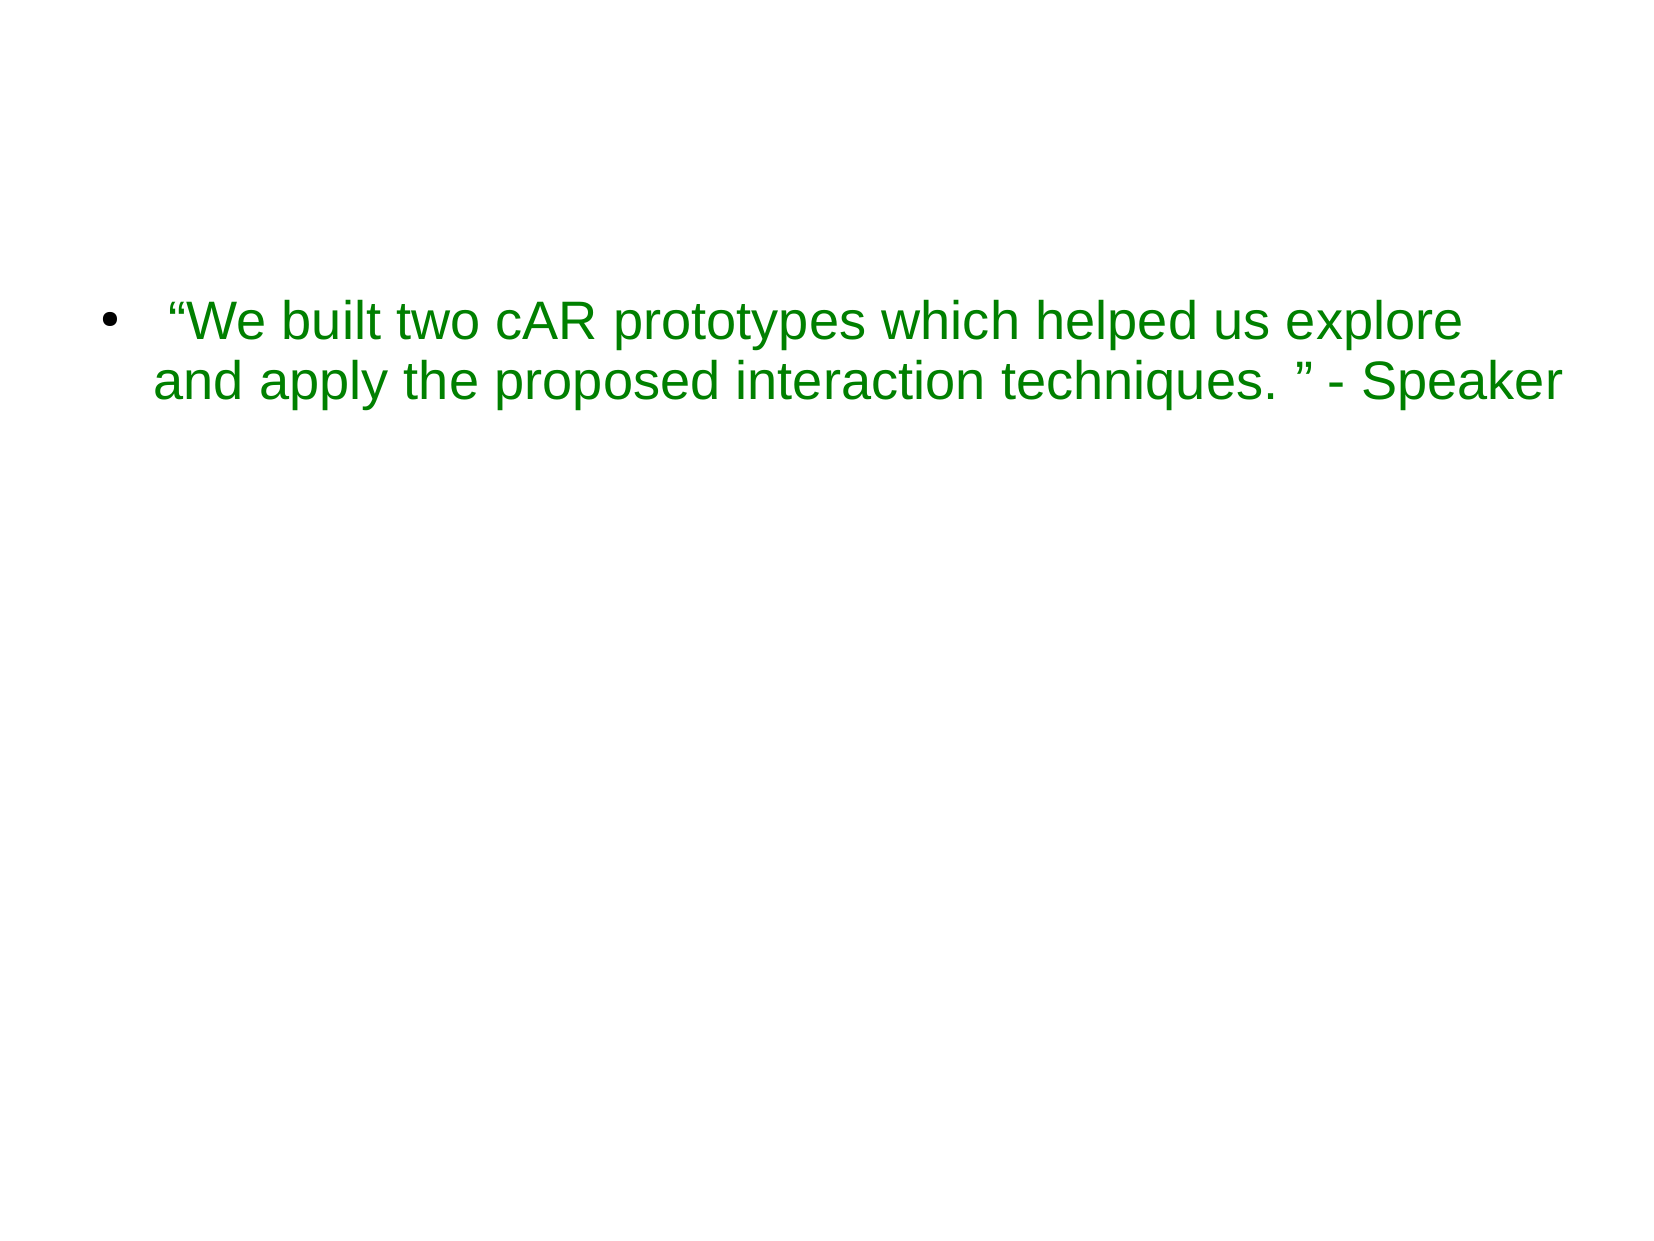

# “We built two cAR prototypes which helped us explore and apply the proposed interaction techniques. ” - Speaker